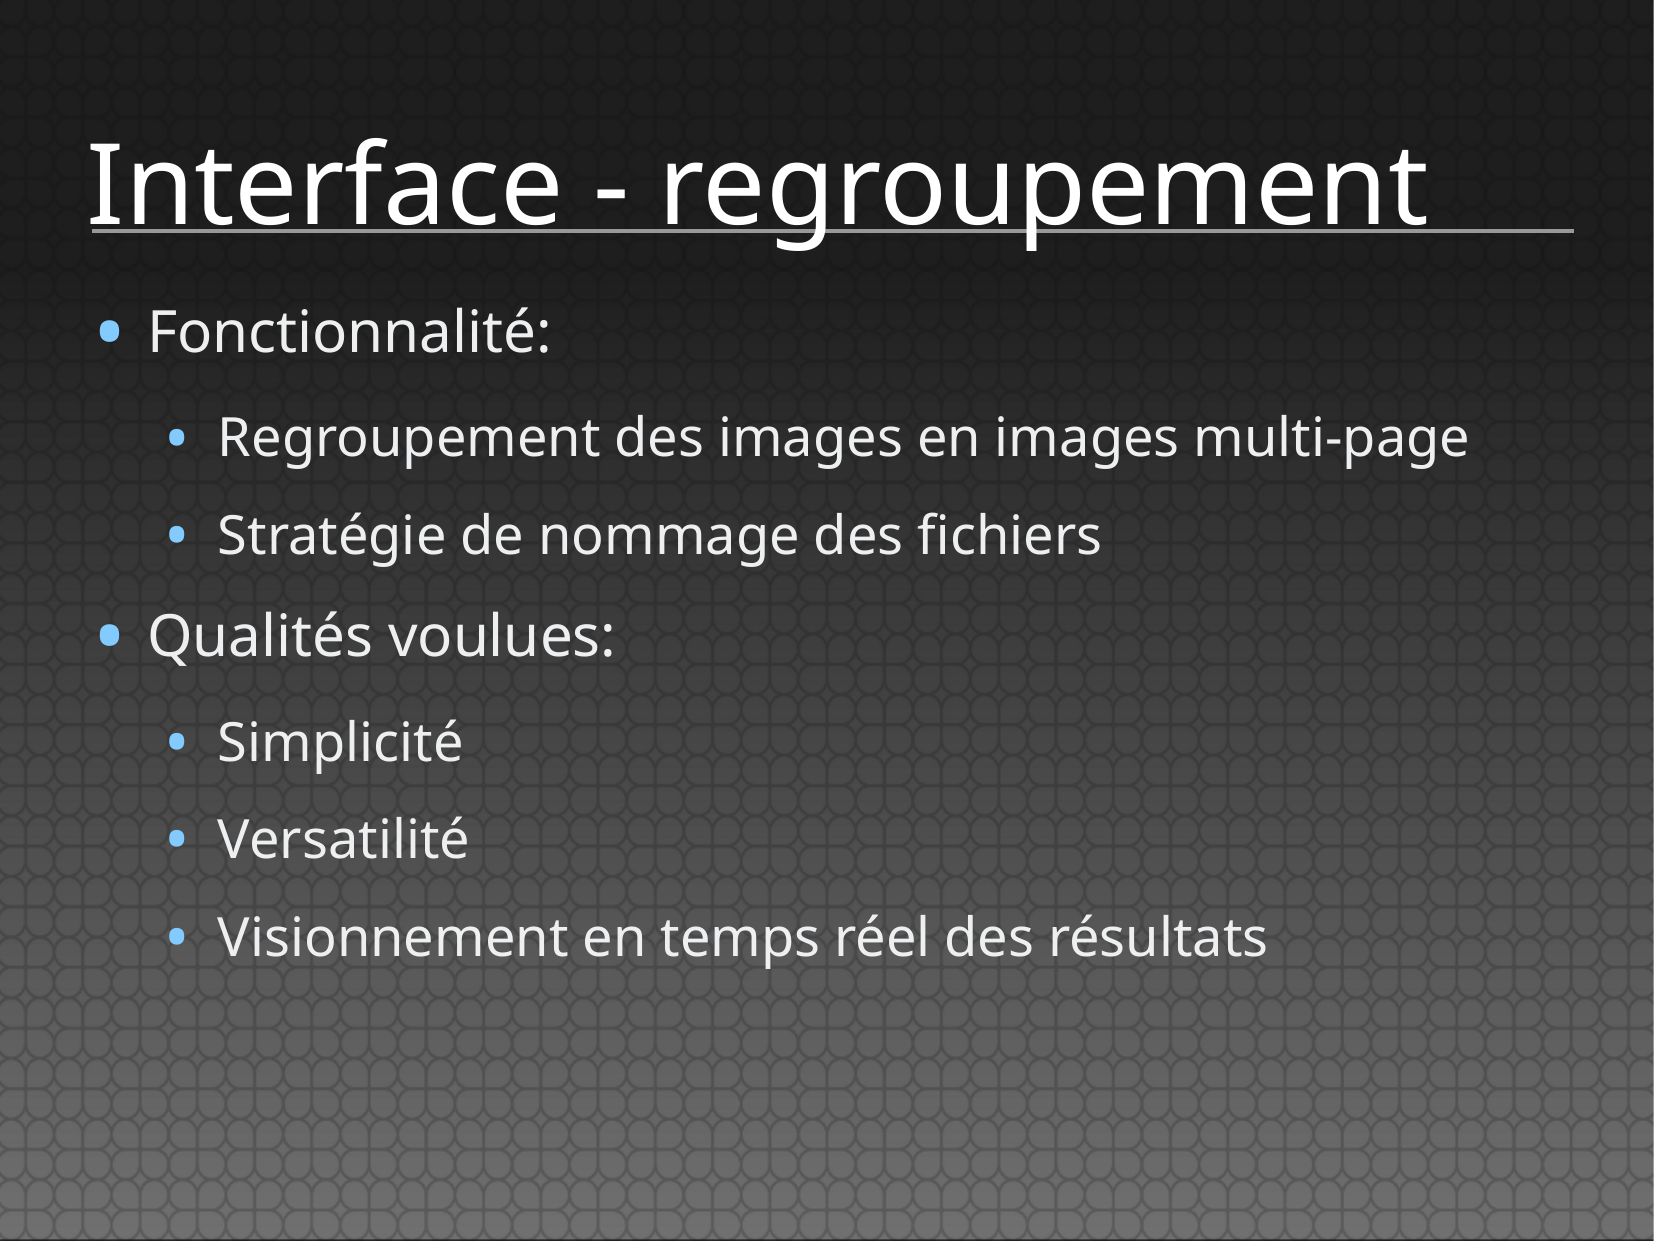

# Interface - regroupement
Fonctionnalité:
Regroupement des images en images multi-page
Stratégie de nommage des fichiers
Qualités voulues:
Simplicité
Versatilité
Visionnement en temps réel des résultats